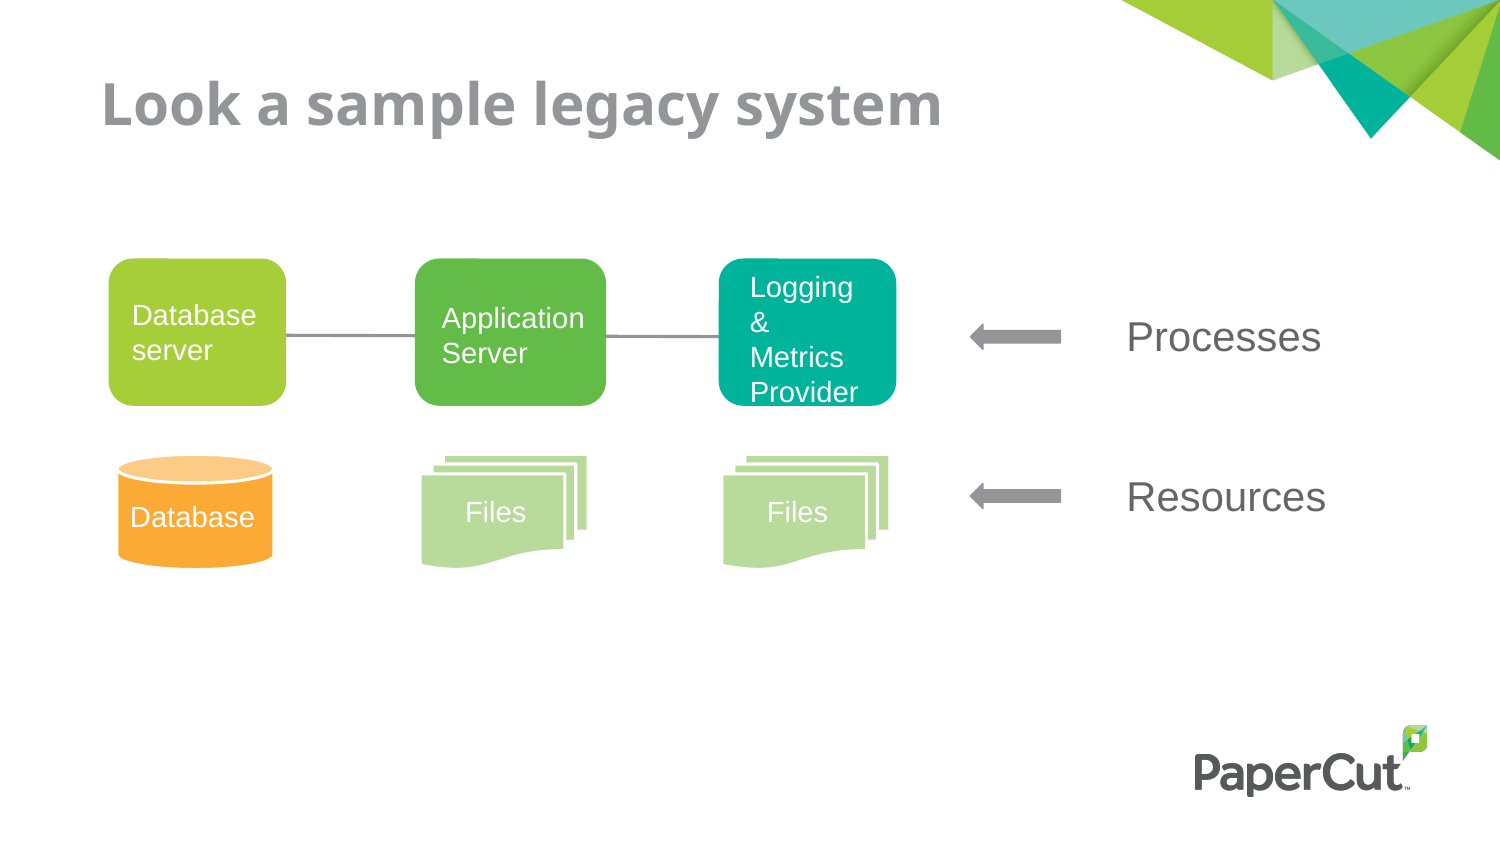

# Look a sample legacy system
Logging & Metrics
Provider
Database server
Application
Server
Processes
Resources
Files
Files
Database